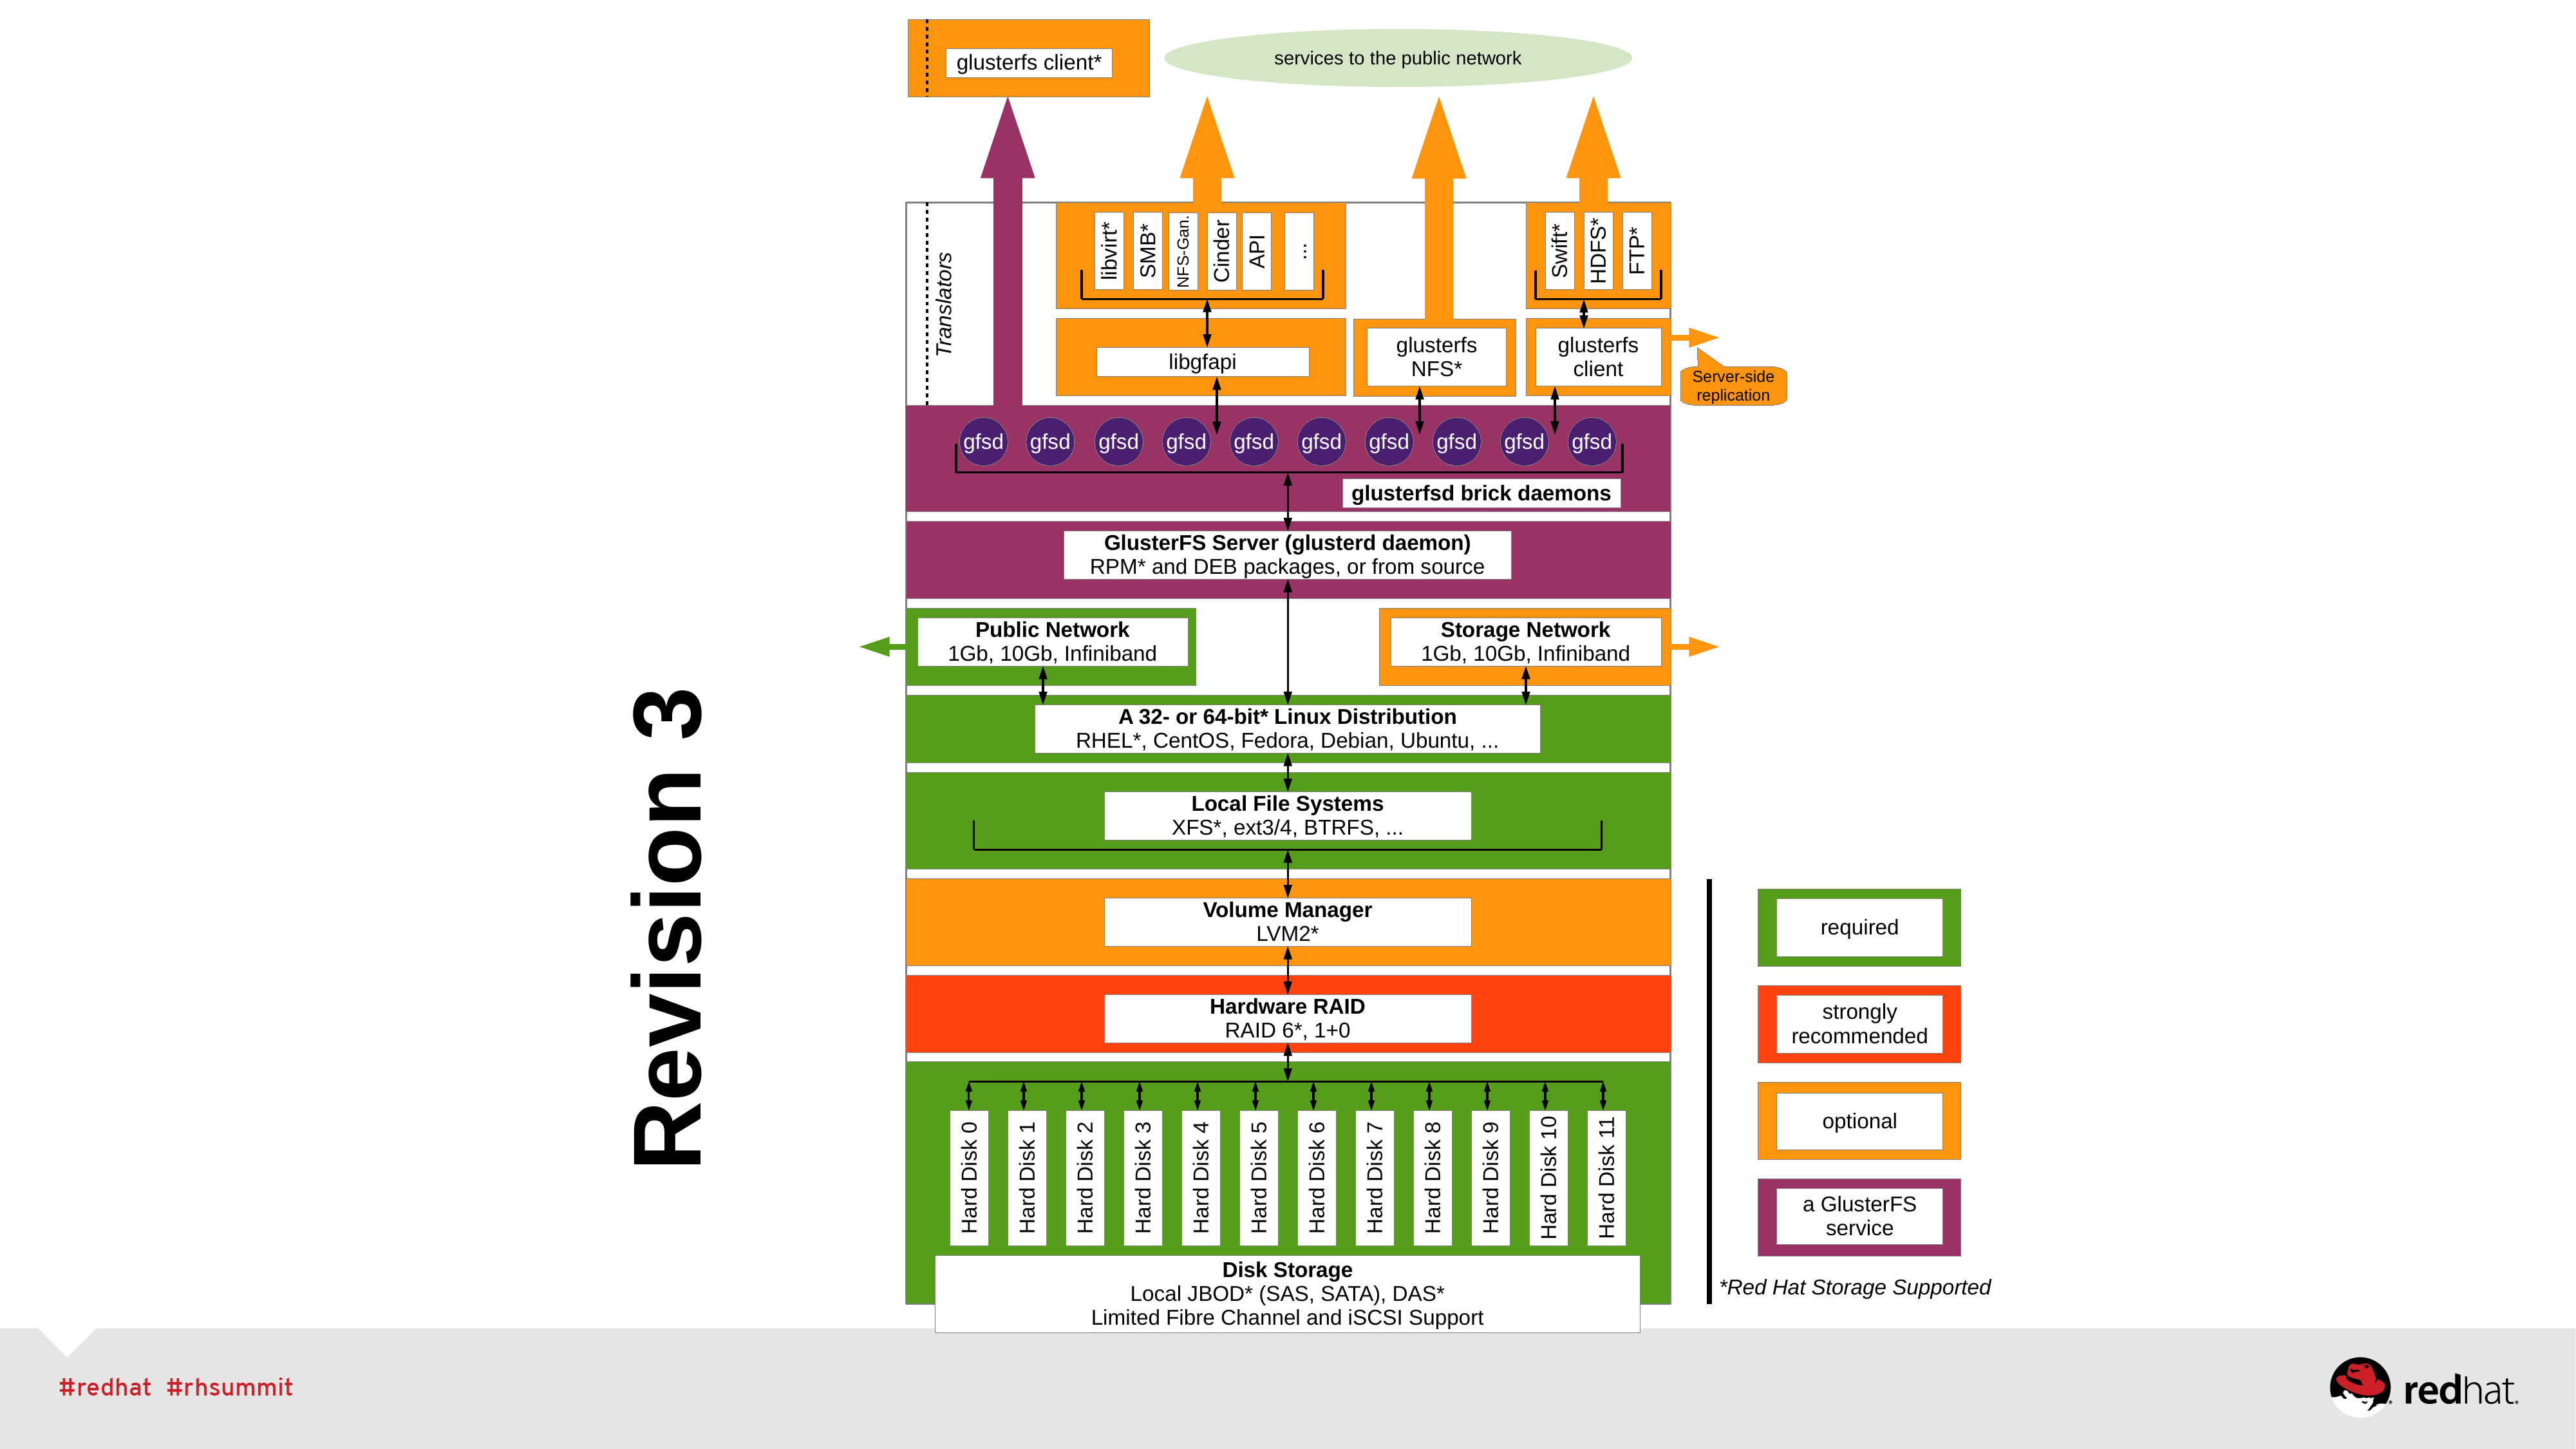

services to the public network
glusterfs client*
libvirt*
SMB*
Swift*
HDFS*
FTP*
NFS-Gan.
Cinder
API
...
Translators
glusterfs
NFS*
glusterfs
client
libgfapi
Server-side
replication
gfsd
gfsd
gfsd
gfsd
gfsd
gfsd
gfsd
gfsd
gfsd
gfsd
glusterfsd brick daemons
GlusterFS Server (glusterd daemon)
RPM* and DEB packages, or from source
Public Network
1Gb, 10Gb, Infiniband
Storage Network
1Gb, 10Gb, Infiniband
A 32- or 64-bit* Linux Distribution
RHEL*, CentOS, Fedora, Debian, Ubuntu, ...
Local File Systems
XFS*, ext3/4, BTRFS, ...
Revision 3
required
Volume Manager
LVM2*
strongly
recommended
Hardware RAID
RAID 6*, 1+0
optional
Hard Disk 0
Hard Disk 1
Hard Disk 2
Hard Disk 3
Hard Disk 4
Hard Disk 5
Hard Disk 6
Hard Disk 7
Hard Disk 8
Hard Disk 9
Hard Disk 10
Hard Disk 11
a GlusterFS
service
Disk Storage
Local JBOD* (SAS, SATA), DAS*
Limited Fibre Channel and iSCSI Support
*Red Hat Storage Supported